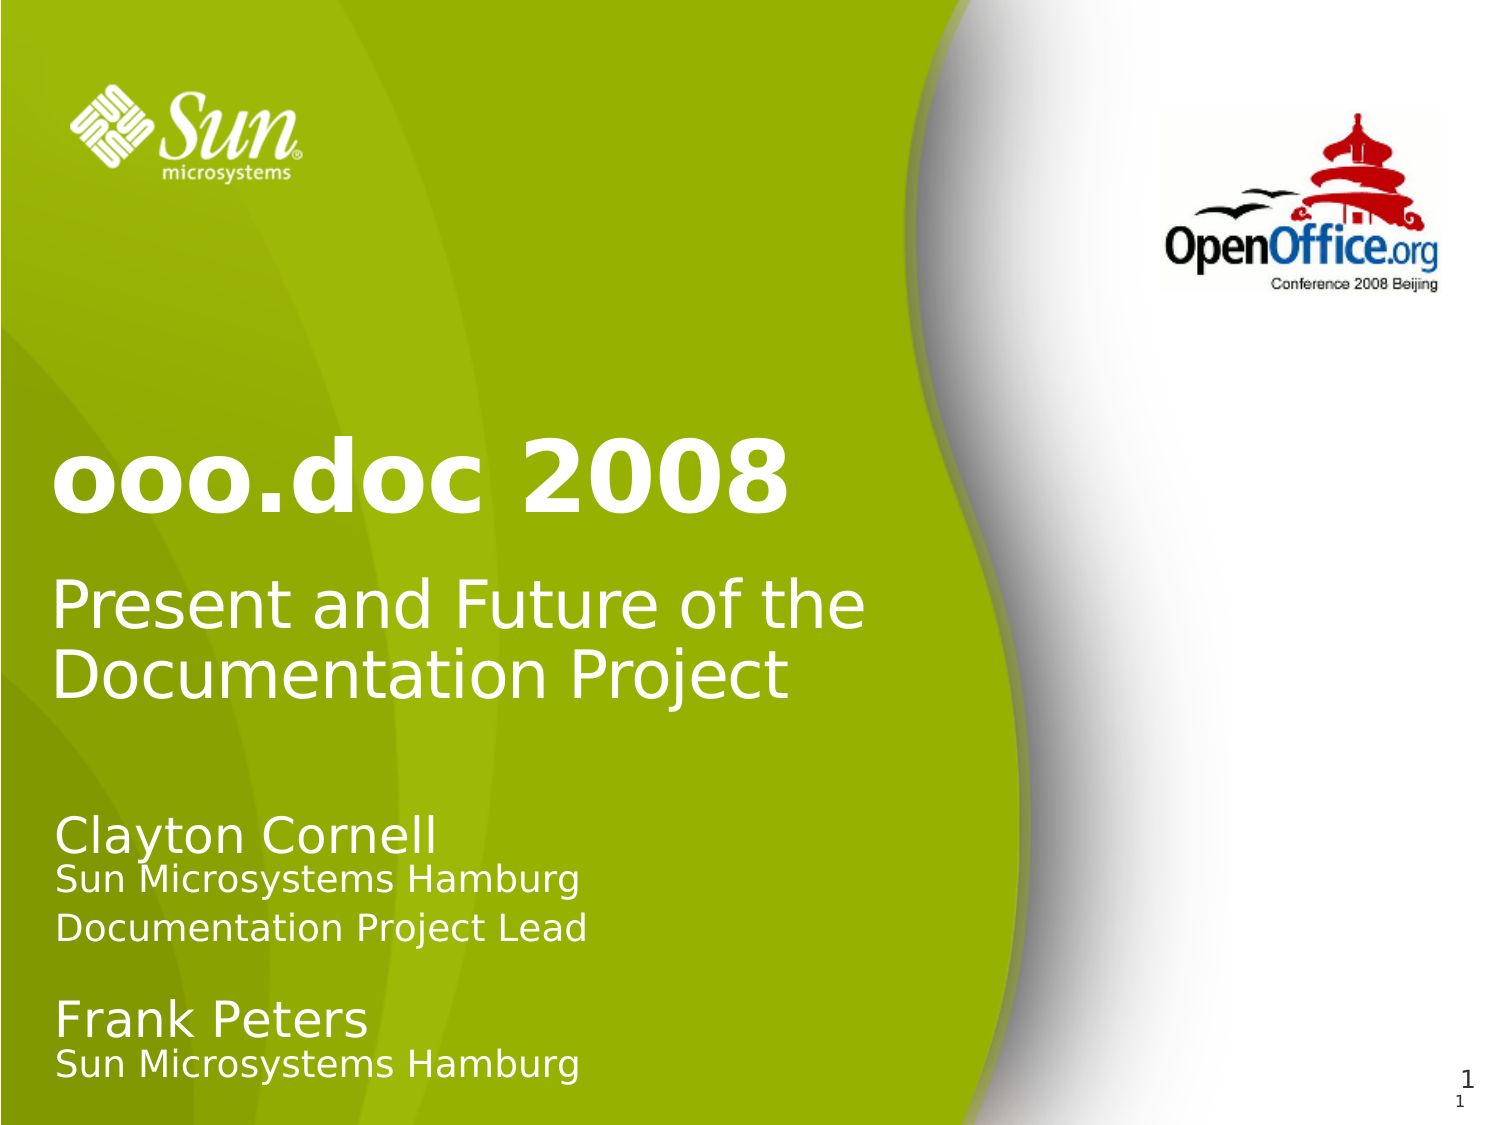

ooo.doc 2008
Present and Future of the Documentation Project
# Clayton Cornell Sun Microsystems Hamburg
Documentation Project Lead
Frank Peters
Sun Microsystems Hamburg